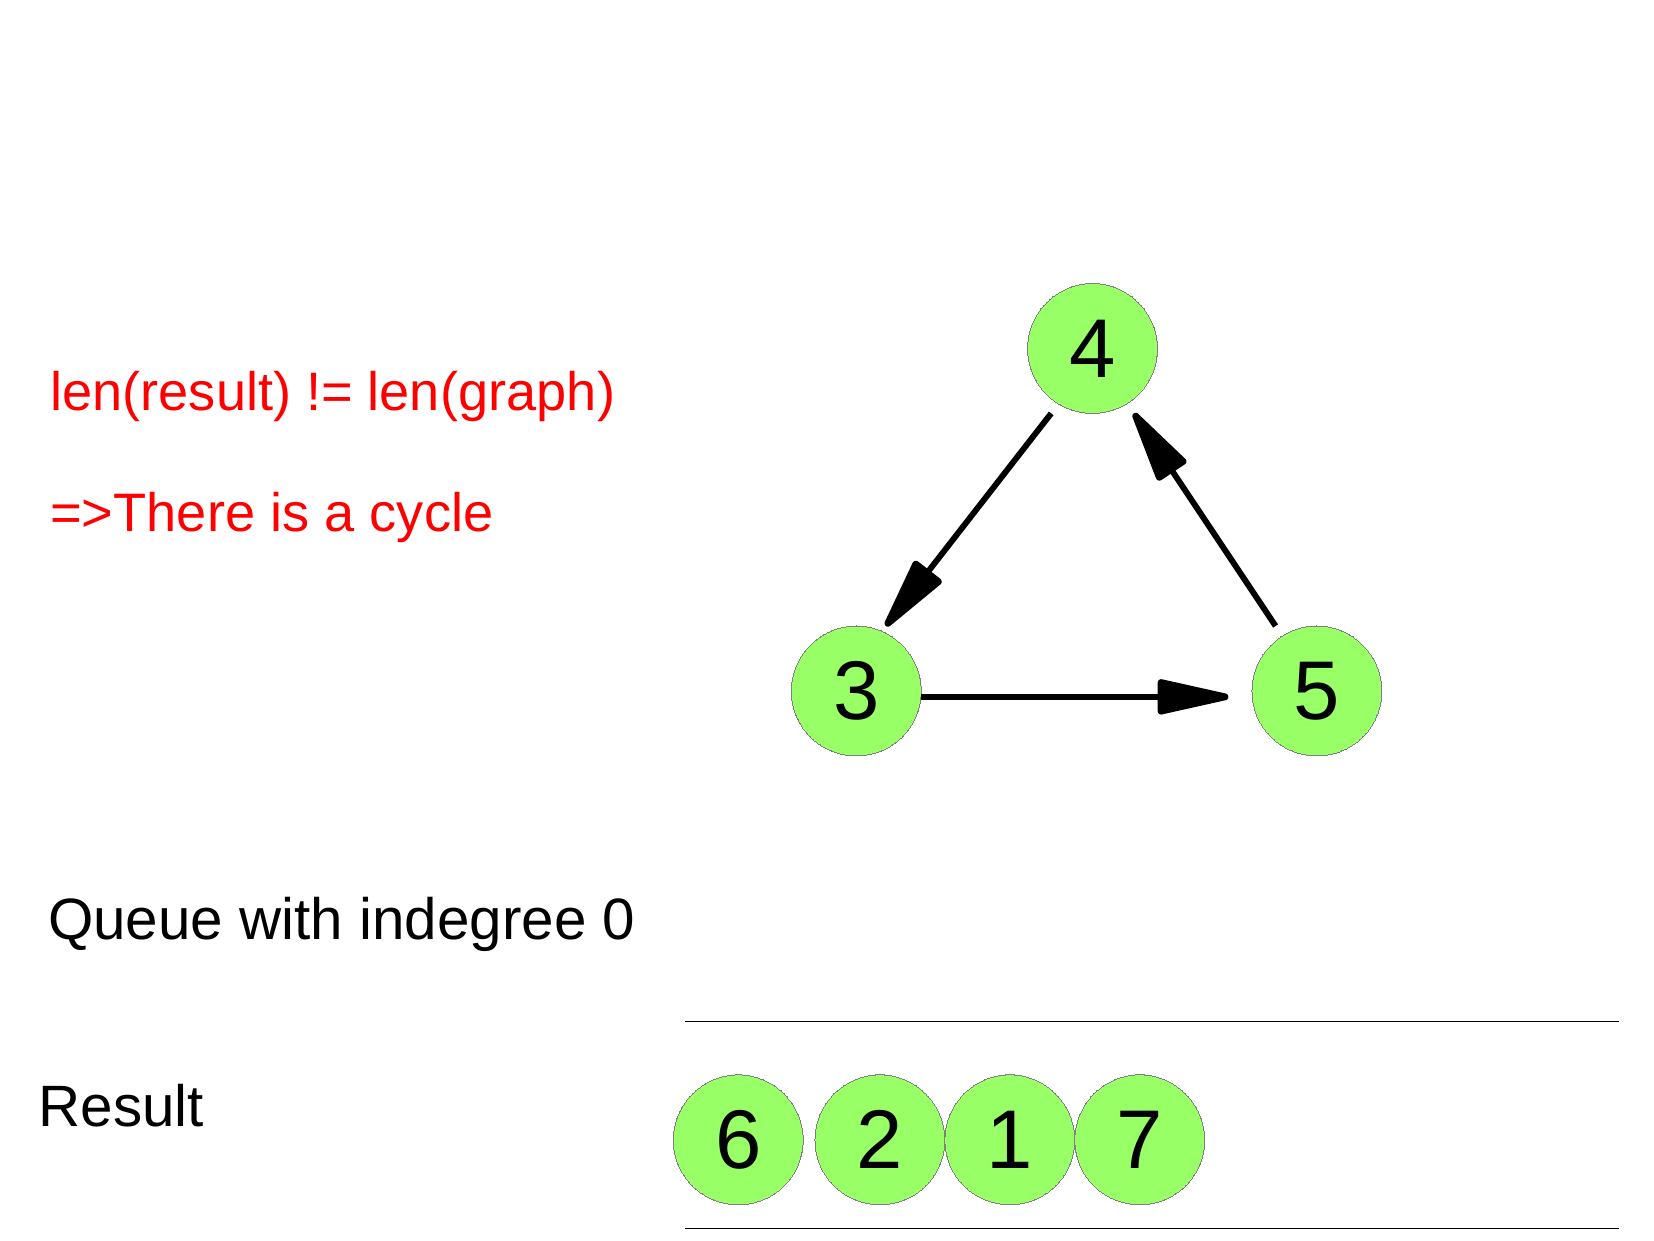

4
len(result) != len(graph)
=>There is a cycle
3
5
Queue with indegree 0
Result
2
1
7
6